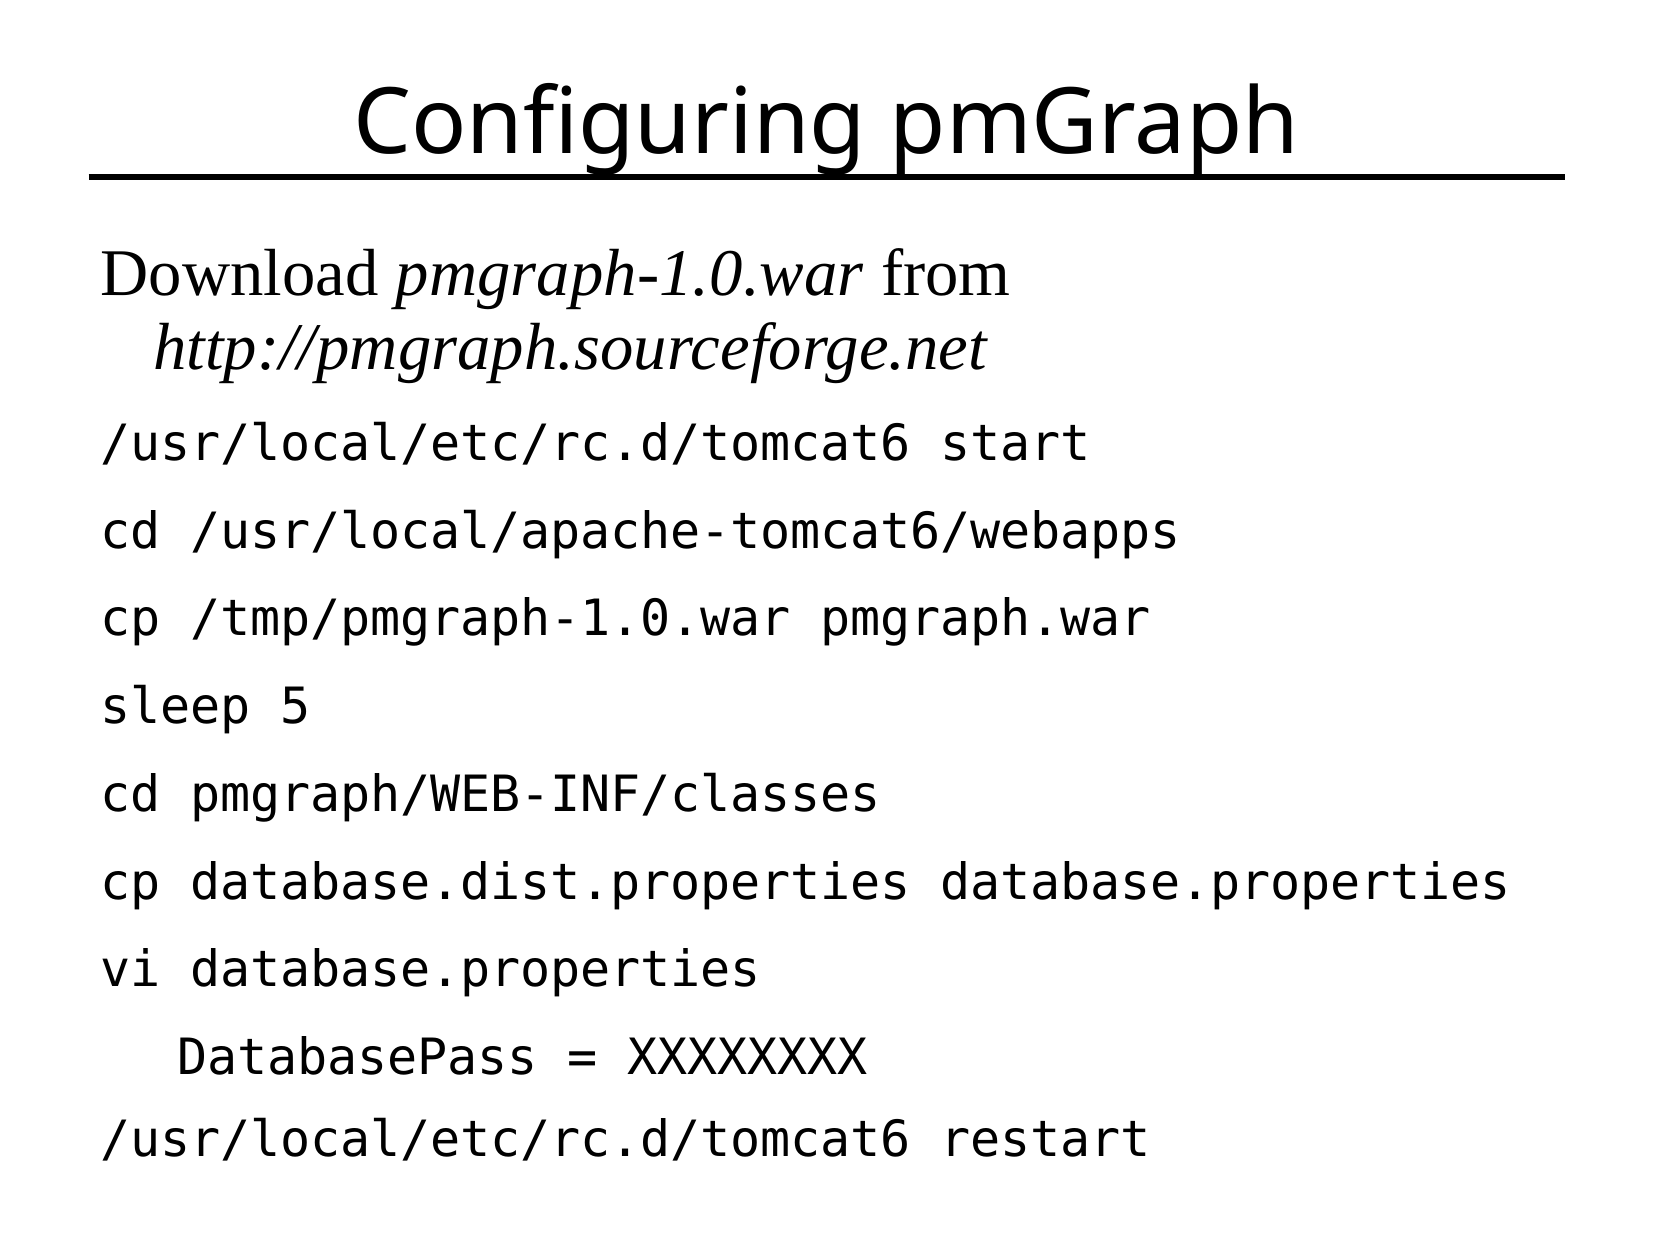

# Configuring pmGraph
Download pmgraph-1.0.war from http://pmgraph.sourceforge.net
/usr/local/etc/rc.d/tomcat6 start
cd /usr/local/apache-tomcat6/webapps
cp /tmp/pmgraph-1.0.war pmgraph.war
sleep 5
cd pmgraph/WEB-INF/classes
cp database.dist.properties database.properties
vi database.properties
DatabasePass = XXXXXXXX
/usr/local/etc/rc.d/tomcat6 restart